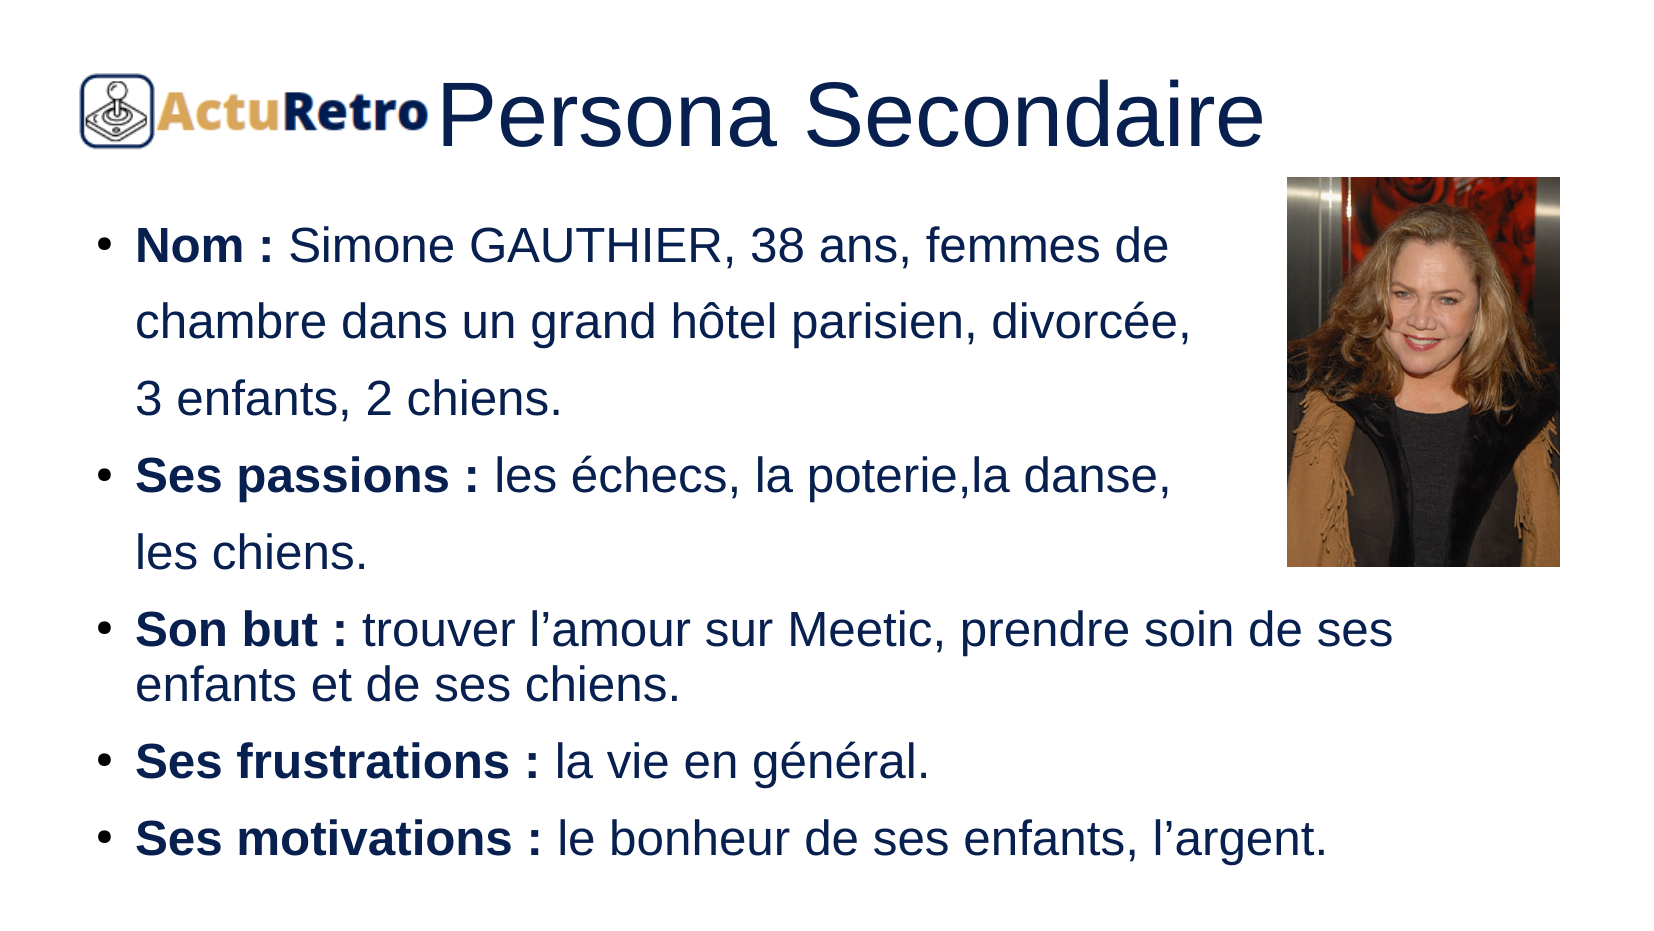

# Persona Secondaire
Nom : Simone GAUTHIER, 38 ans, femmes de
chambre dans un grand hôtel parisien, divorcée,
3 enfants, 2 chiens.
Ses passions : les échecs, la poterie,la danse,
les chiens.
Son but : trouver l’amour sur Meetic, prendre soin de ses enfants et de ses chiens.
Ses frustrations : la vie en général.
Ses motivations : le bonheur de ses enfants, l’argent.